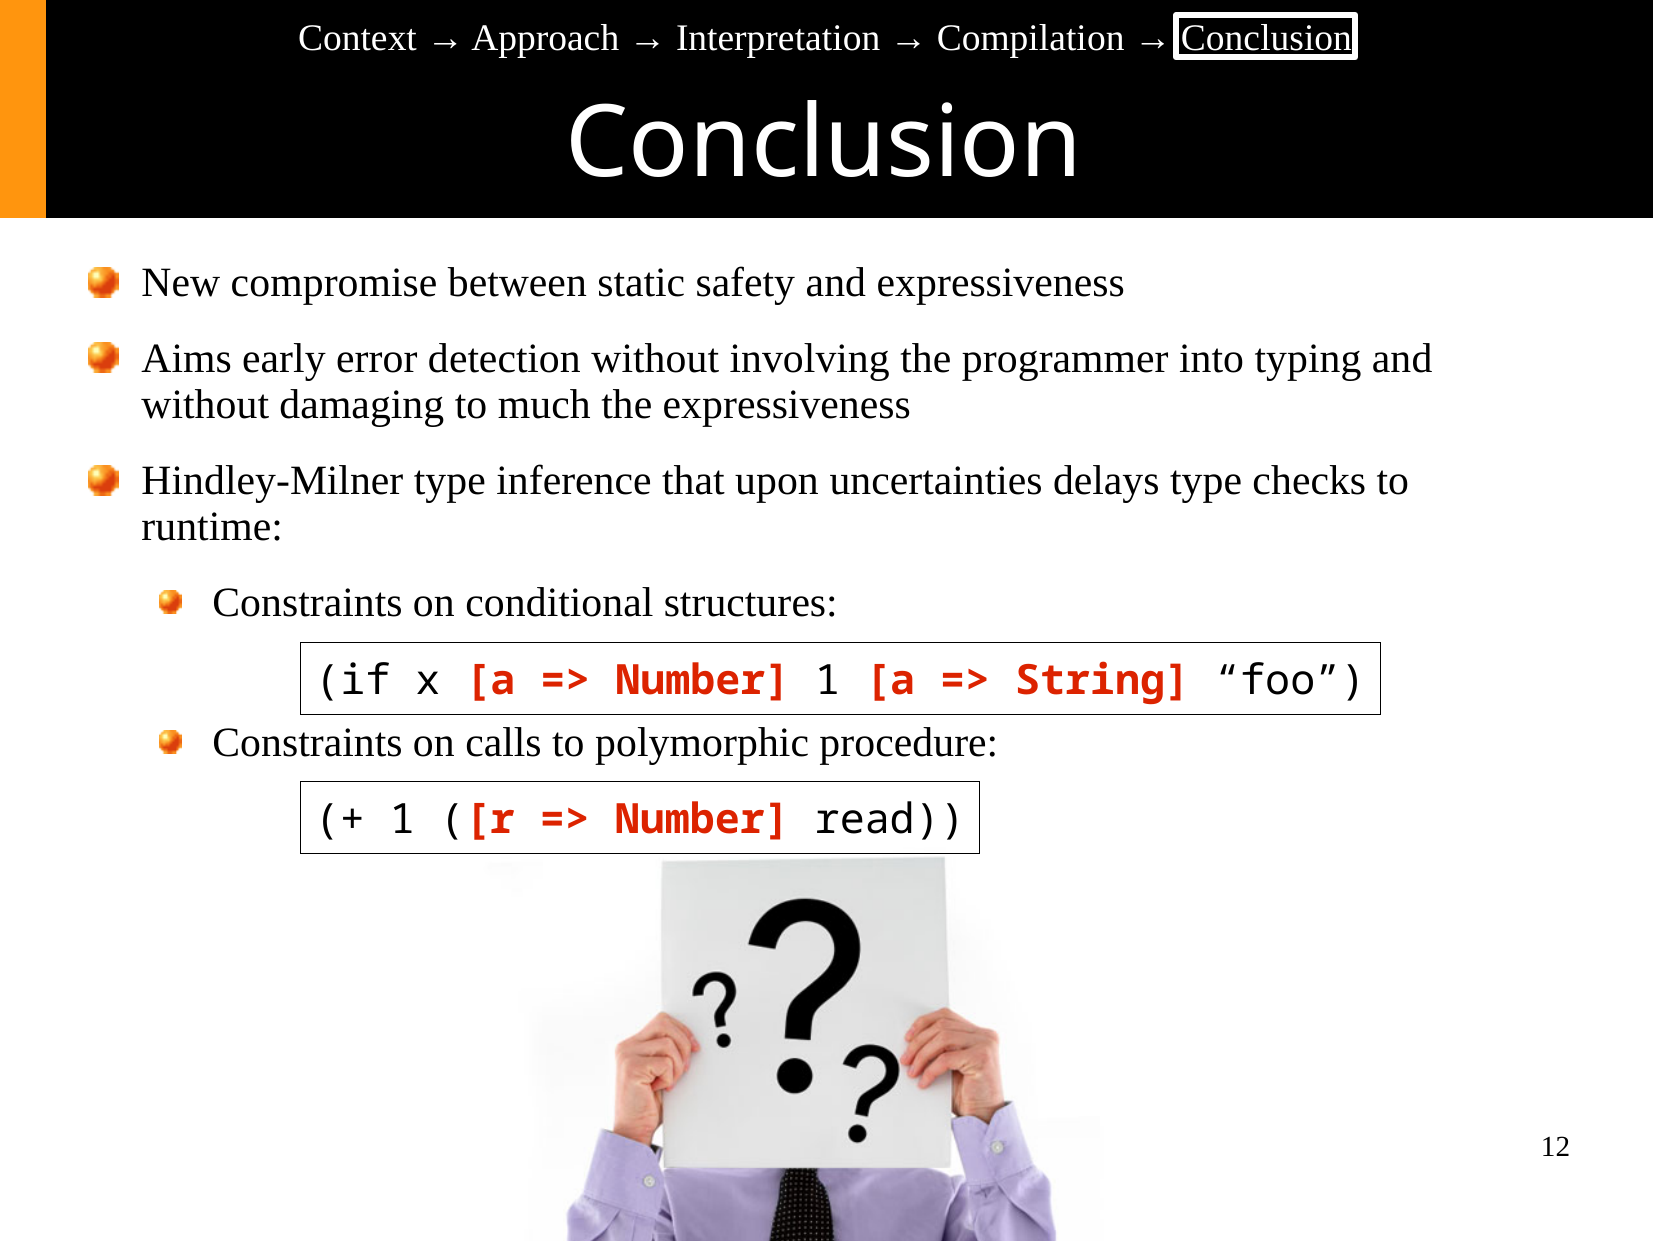

# Conclusion
New compromise between static safety and expressiveness
Aims early error detection without involving the programmer into typing and without damaging to much the expressiveness
Hindley-Milner type inference that upon uncertainties delays type checks to runtime:
Constraints on conditional structures:
Constraints on calls to polymorphic procedure:
(if x [a => Number] 1 [a => String] “foo”)
(+ 1 ([r => Number] read))
12